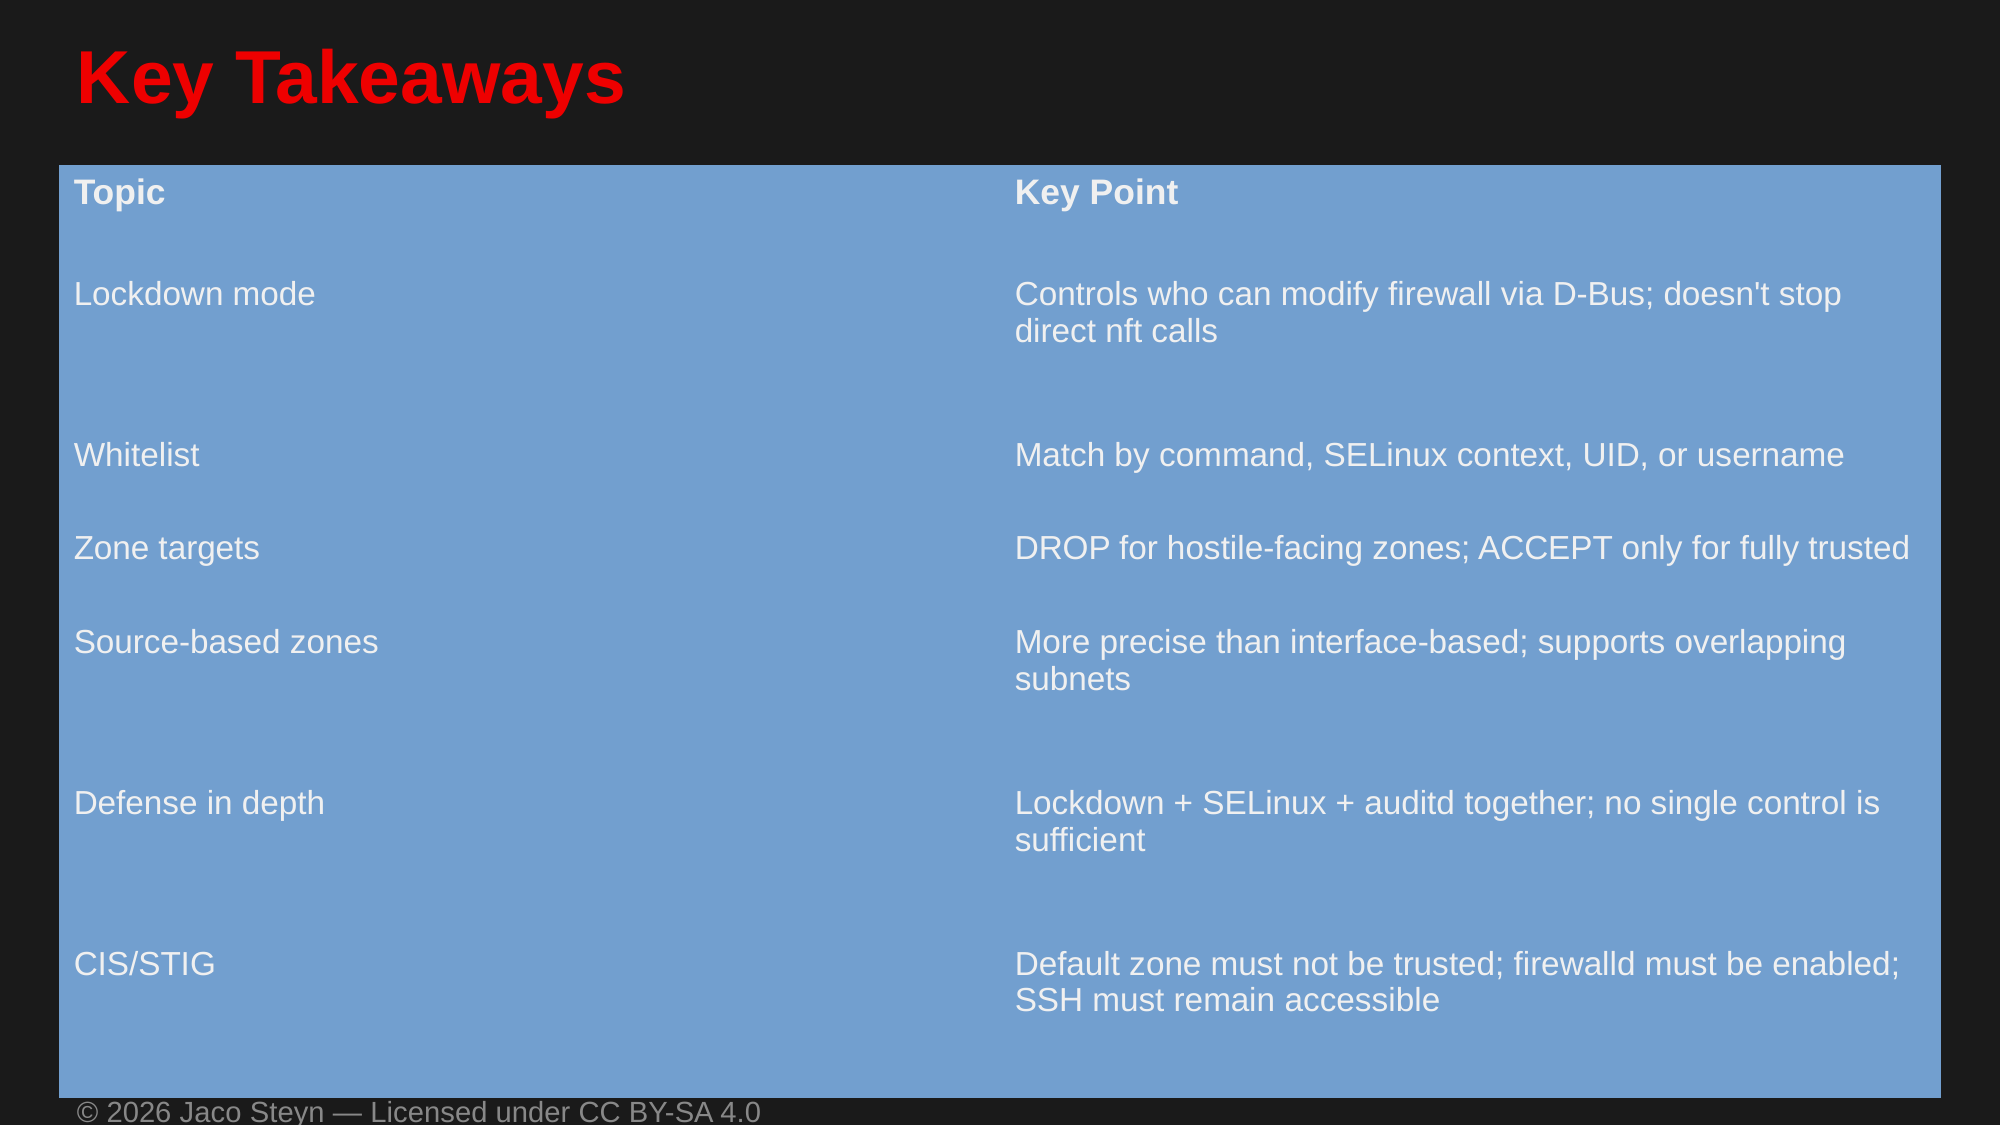

Key Takeaways
| Topic | Key Point |
| --- | --- |
| Lockdown mode | Controls who can modify firewall via D-Bus; doesn't stop direct nft calls |
| Whitelist | Match by command, SELinux context, UID, or username |
| Zone targets | DROP for hostile-facing zones; ACCEPT only for fully trusted |
| Source-based zones | More precise than interface-based; supports overlapping subnets |
| Defense in depth | Lockdown + SELinux + auditd together; no single control is sufficient |
| CIS/STIG | Default zone must not be trusted; firewalld must be enabled; SSH must remain accessible |
© 2026 Jaco Steyn — Licensed under CC BY-SA 4.0